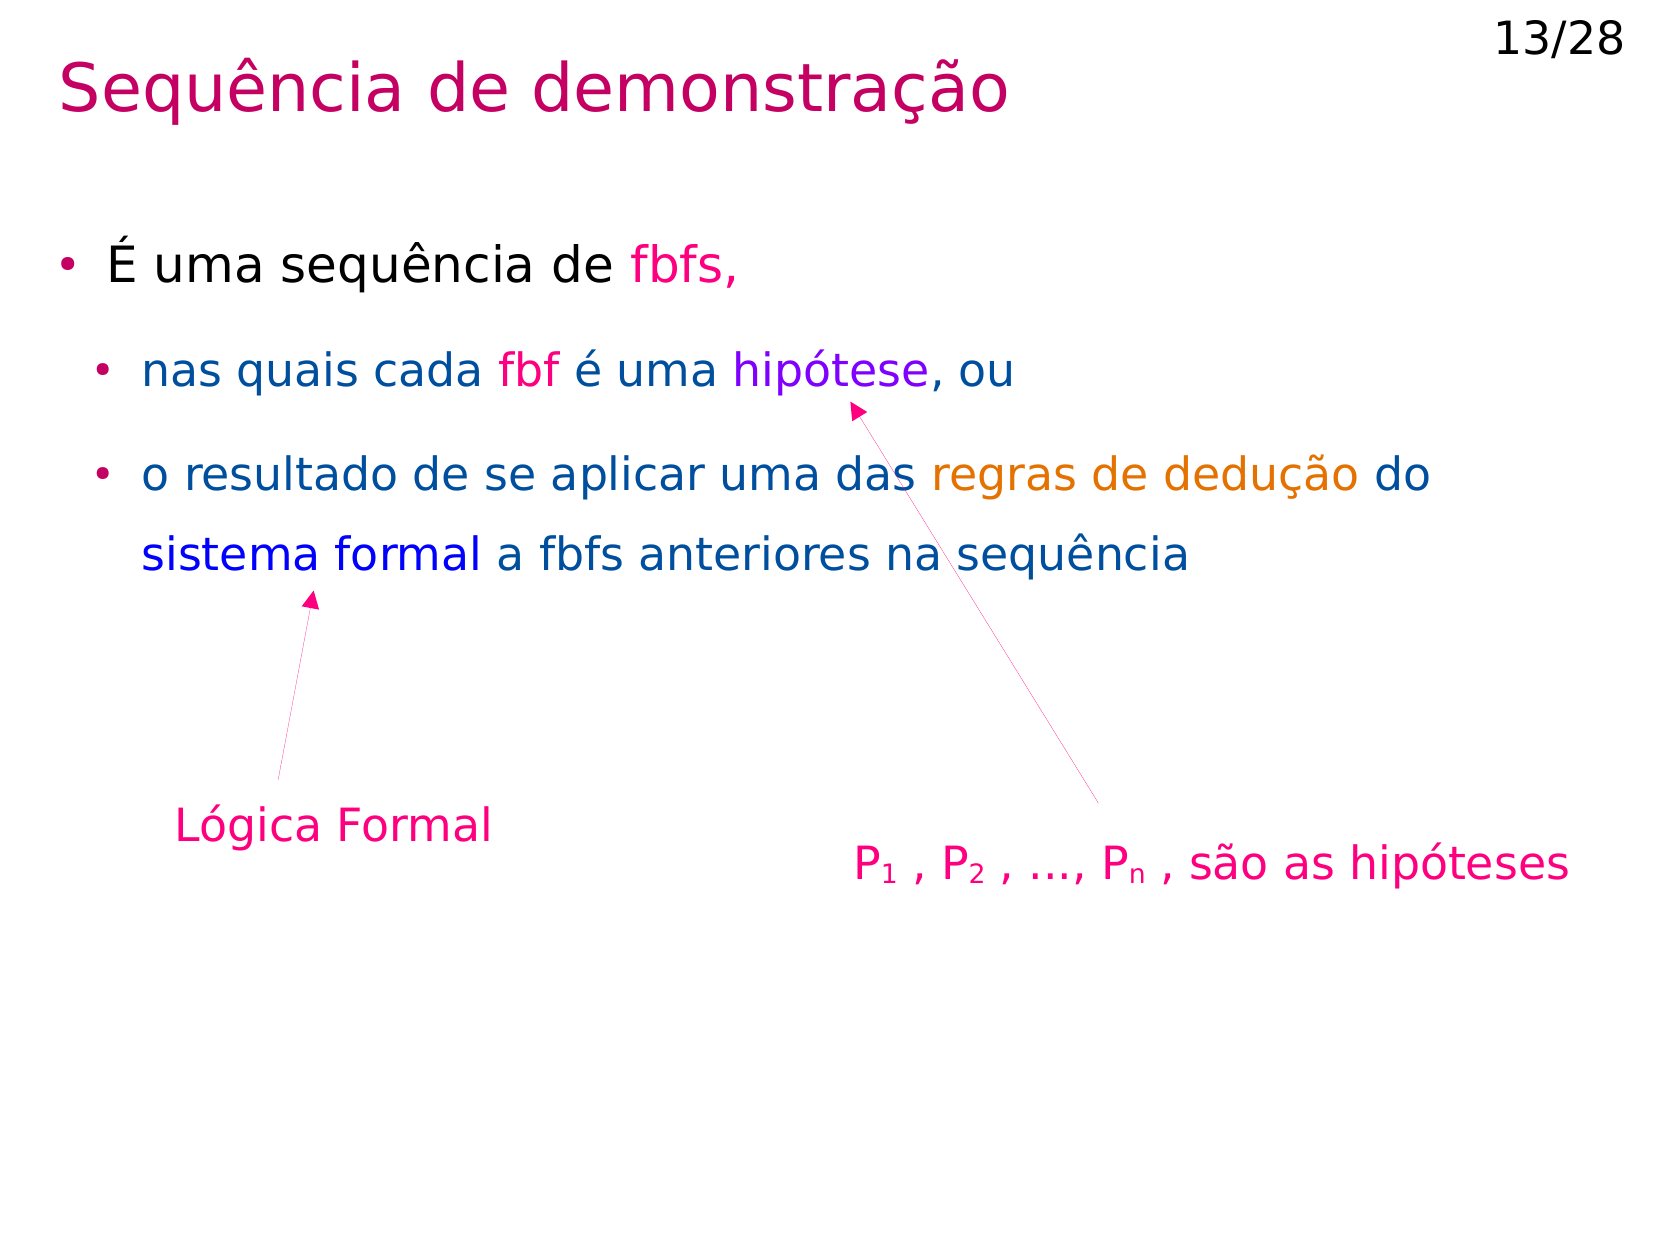

13
# Sequência de demonstração
É uma sequência de fbfs,
nas quais cada fbf é uma hipótese, ou
o resultado de se aplicar uma das regras de dedução do sistema formal a fbfs anteriores na sequência
Lógica Formal
P1 , P2 , ..., Pn , são as hipóteses